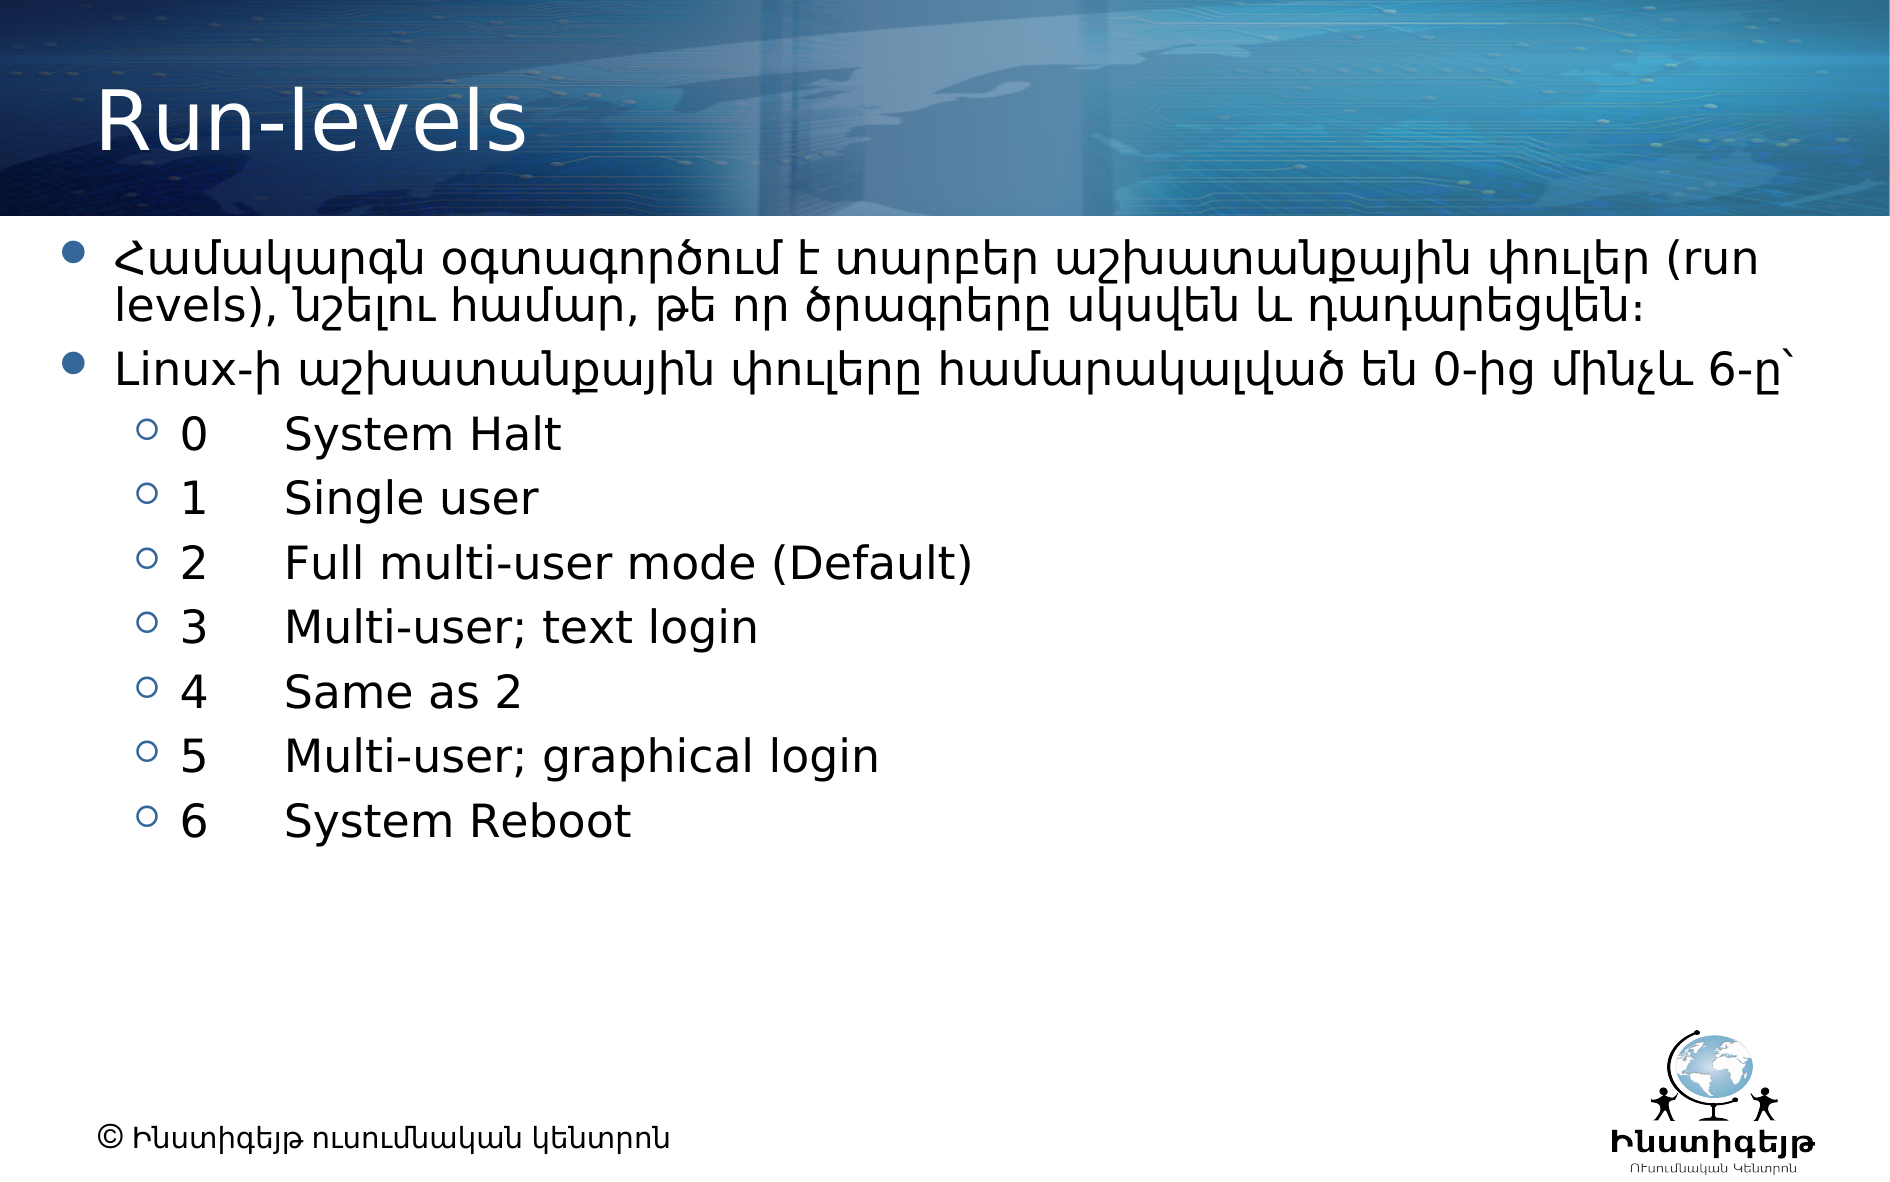

Run-levels
# Համակարգն օգտագործում է տարբեր աշխատանքային փուլեր (run levels), նշելու համար, թե որ ծրագրերը սկսվեն և դադարեցվեն։
Linux-ի աշխատանքային փուլերը համարակալված են 0-ից մինչև 6-ը՝
0		System Halt
1		Single user
2		Full multi-user mode (Default)
3		Multi-user; text login
4		Same as 2
5		Multi-user; graphical login
6		System Reboot